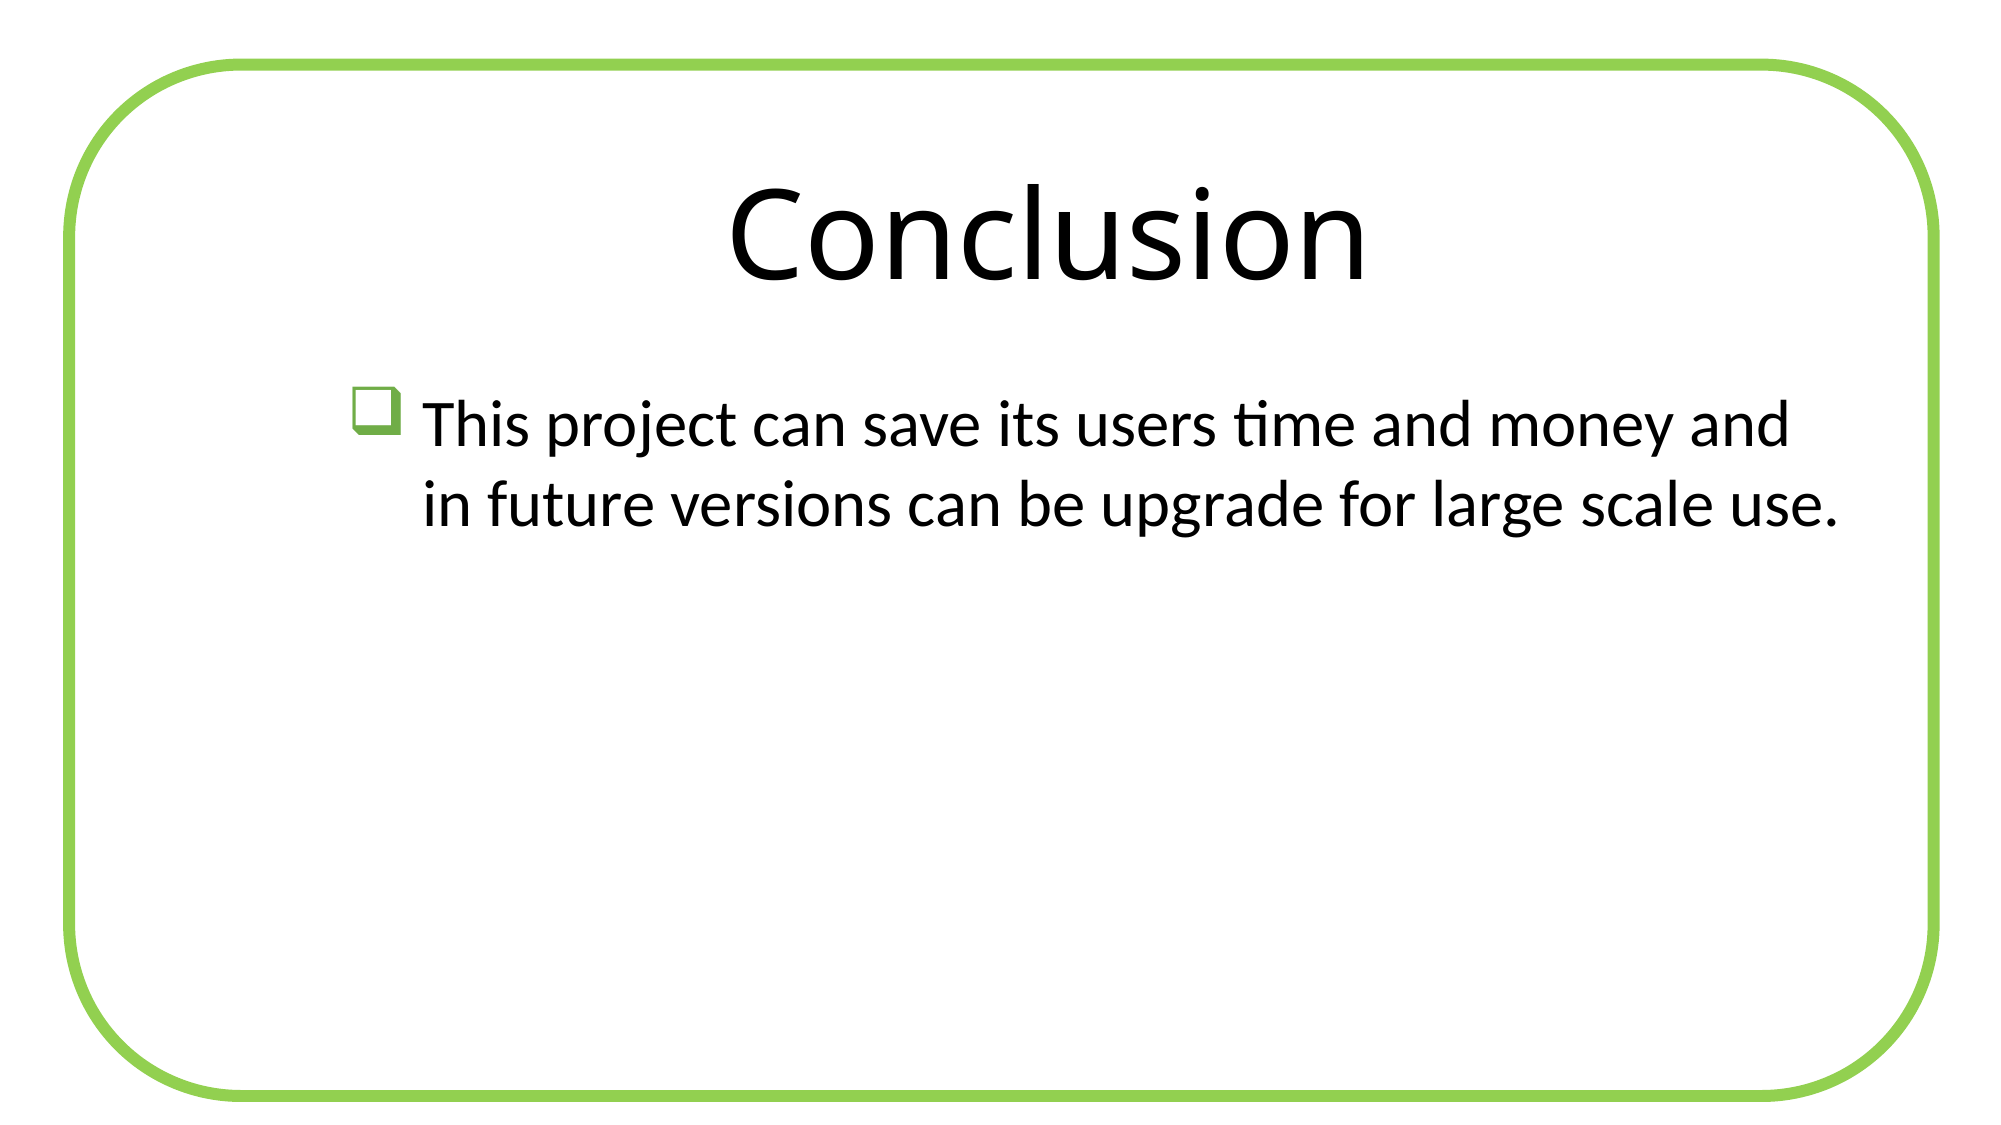

Conclusion
This project can save its users time and money and in future versions can be upgrade for large scale use.